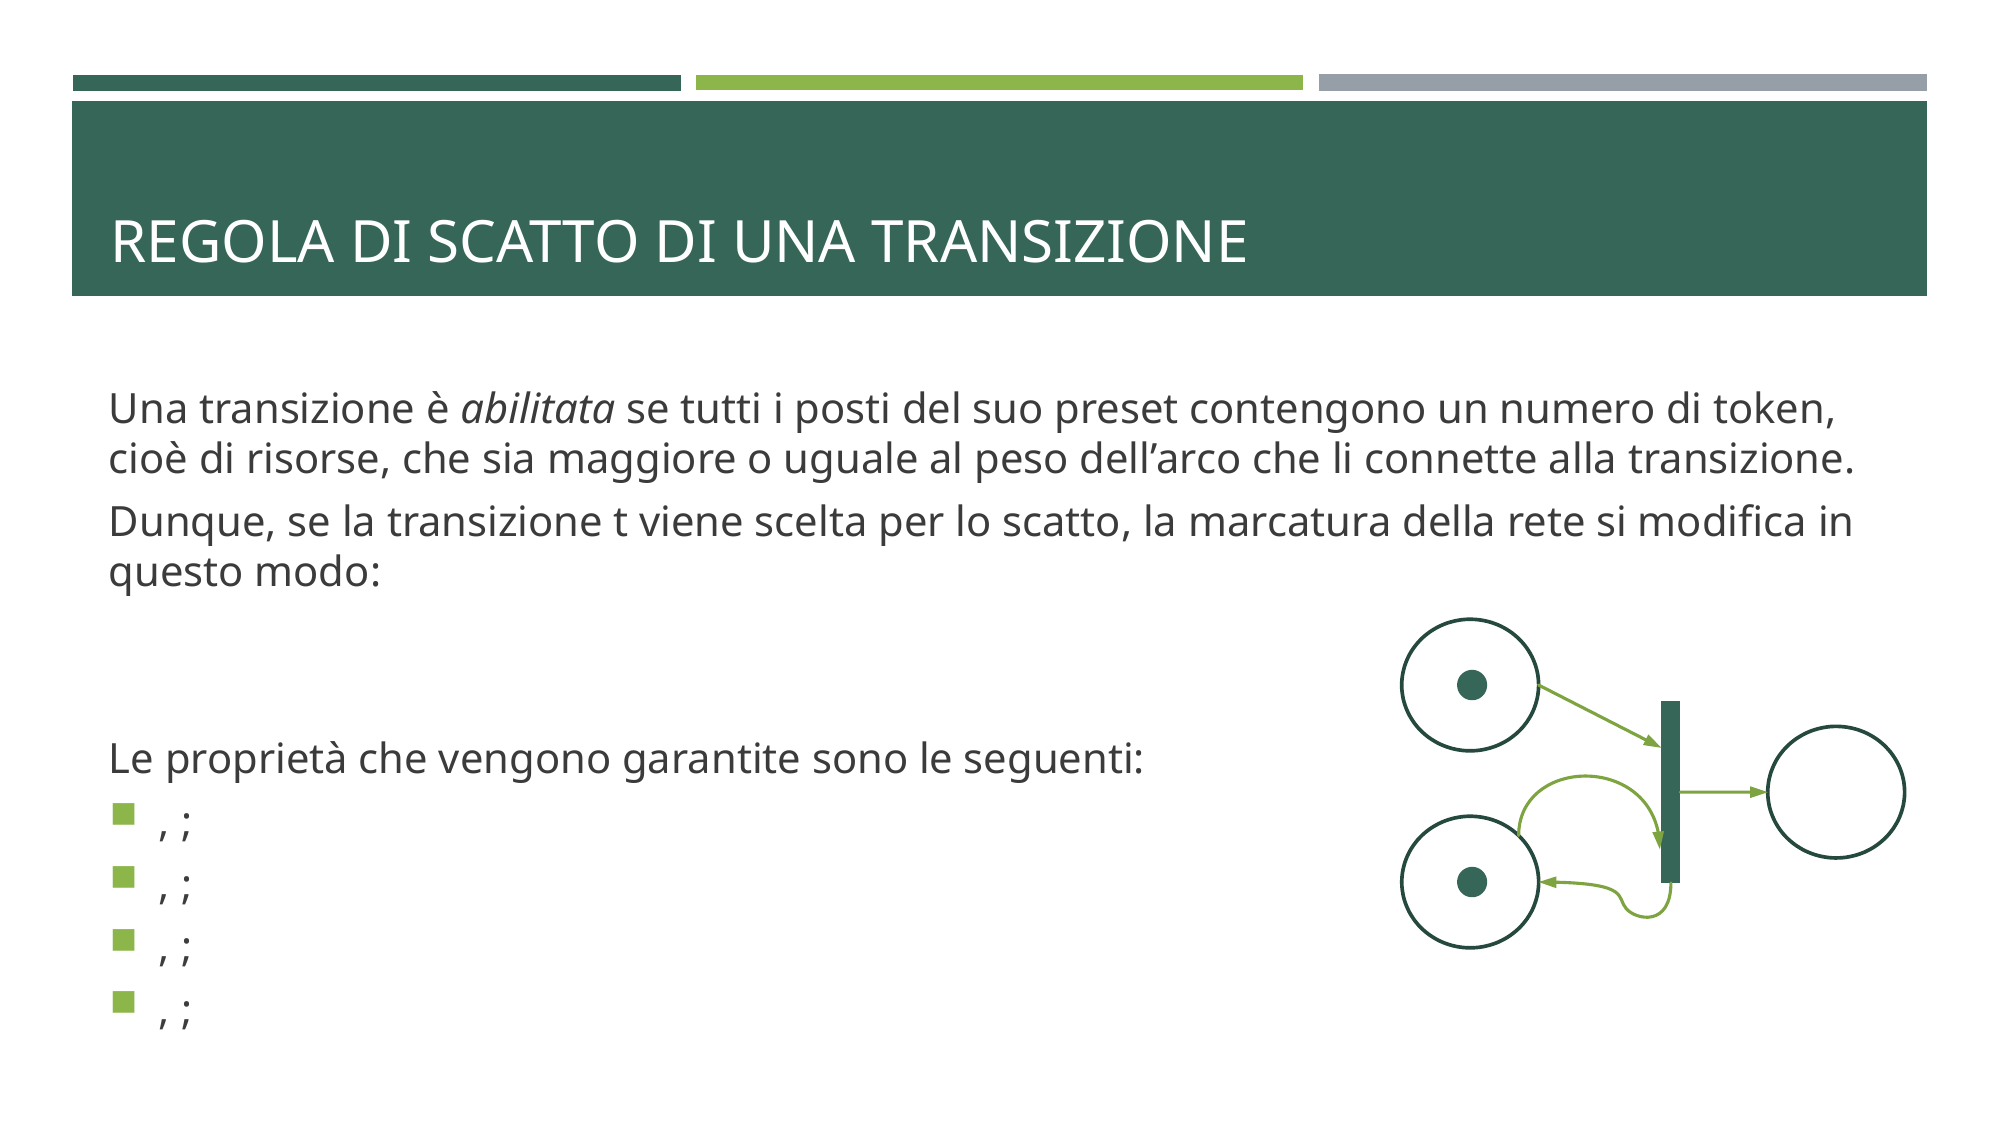

# Regola di scatto di una transizione
Una transizione è abilitata se tutti i posti del suo preset contengono un numero di token, cioè di risorse, che sia maggiore o uguale al peso dell’arco che li connette alla transizione.
Dunque, se la transizione t viene scelta per lo scatto, la marcatura della rete si modifica in questo modo:
Le proprietà che vengono garantite sono le seguenti:
, ;
, ;
, ;
, ;